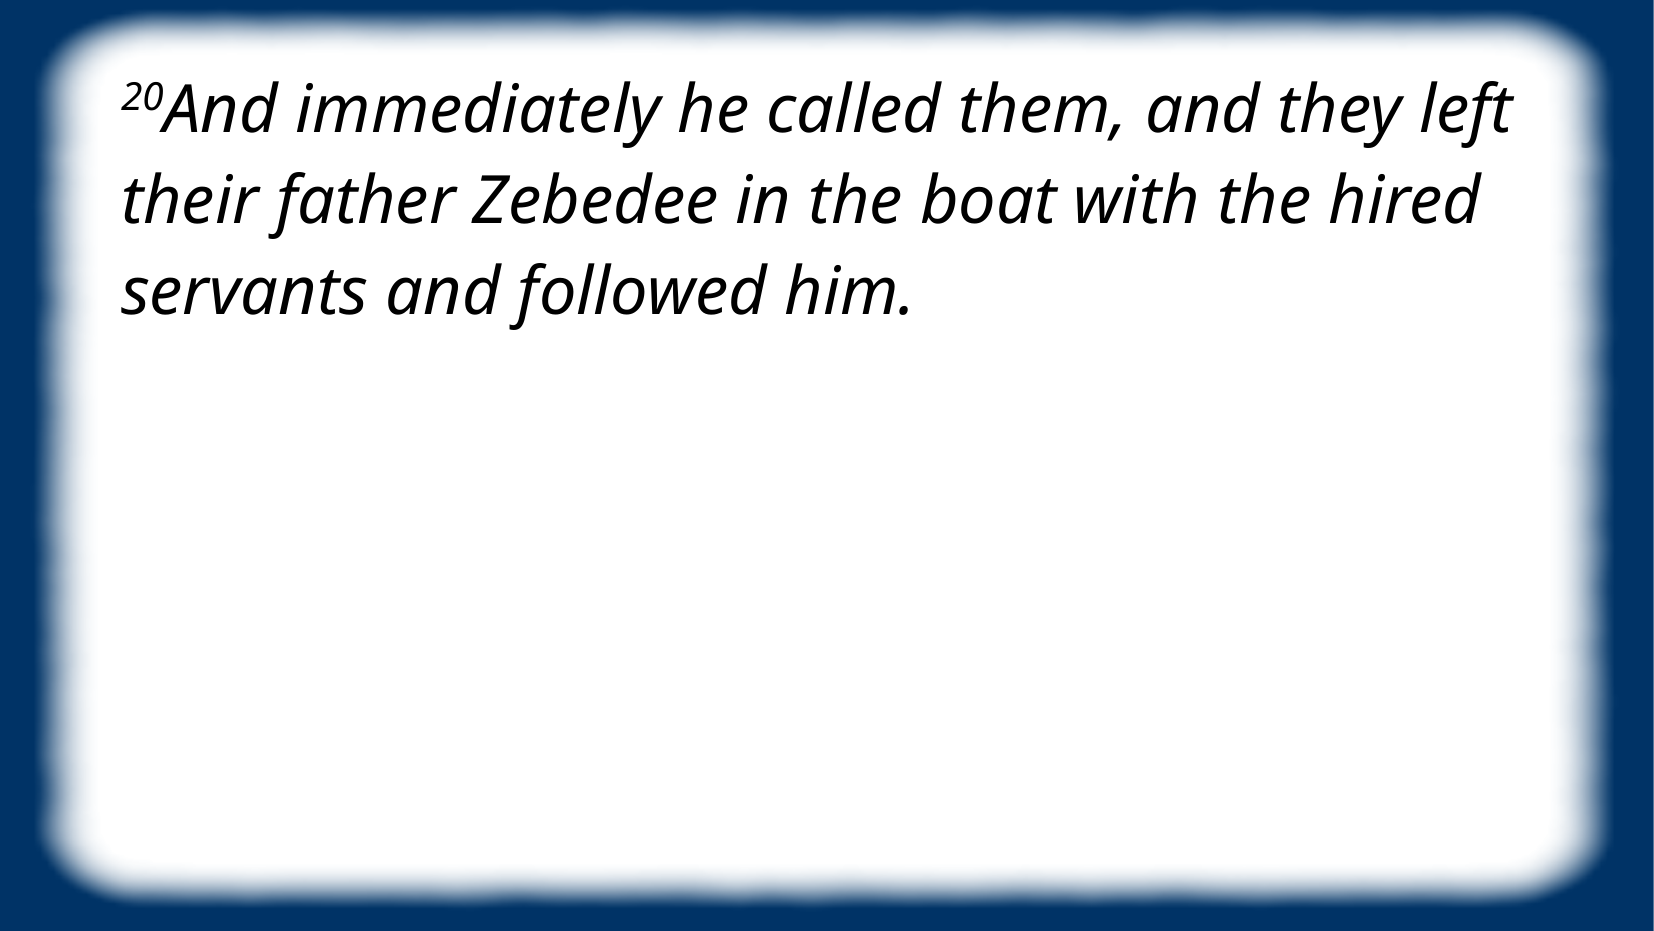

20And immediately he called them, and they left their father Zebedee in the boat with the hired servants and followed him.